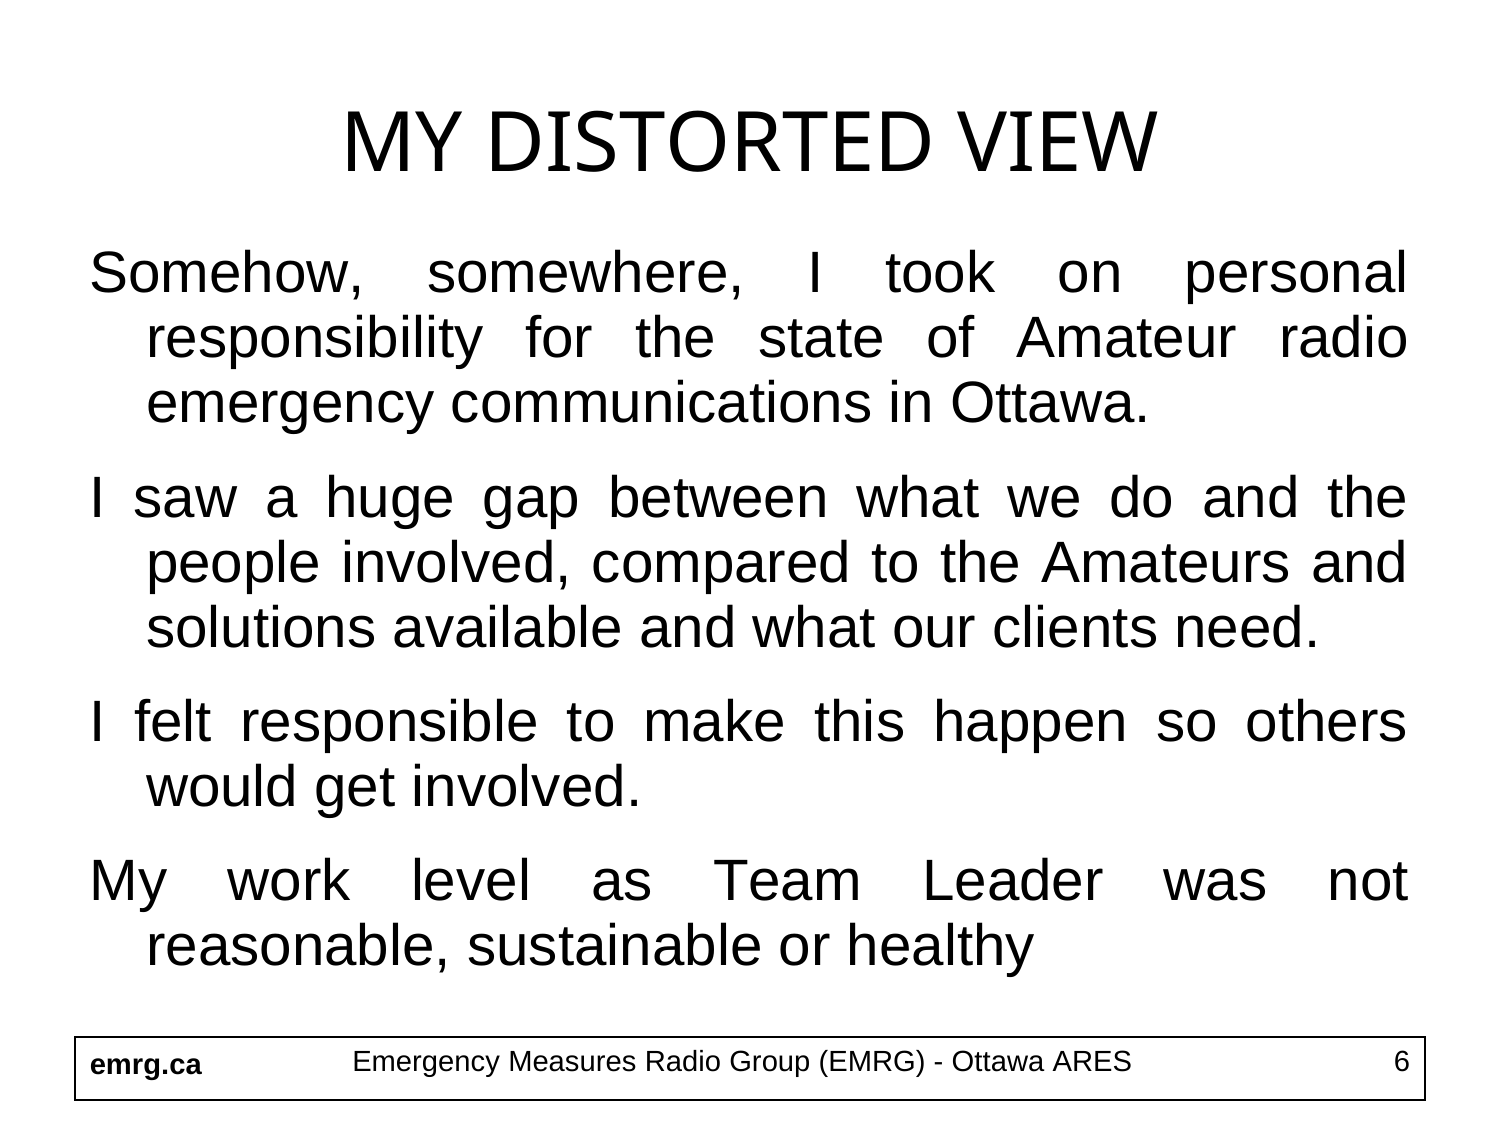

# MY DISTORTED VIEW
Somehow, somewhere, I took on personal responsibility for the state of Amateur radio emergency communications in Ottawa.
I saw a huge gap between what we do and the people involved, compared to the Amateurs and solutions available and what our clients need.
I felt responsible to make this happen so others would get involved.
My work level as Team Leader was not reasonable, sustainable or healthy
Emergency Measures Radio Group (EMRG) - Ottawa ARES
6